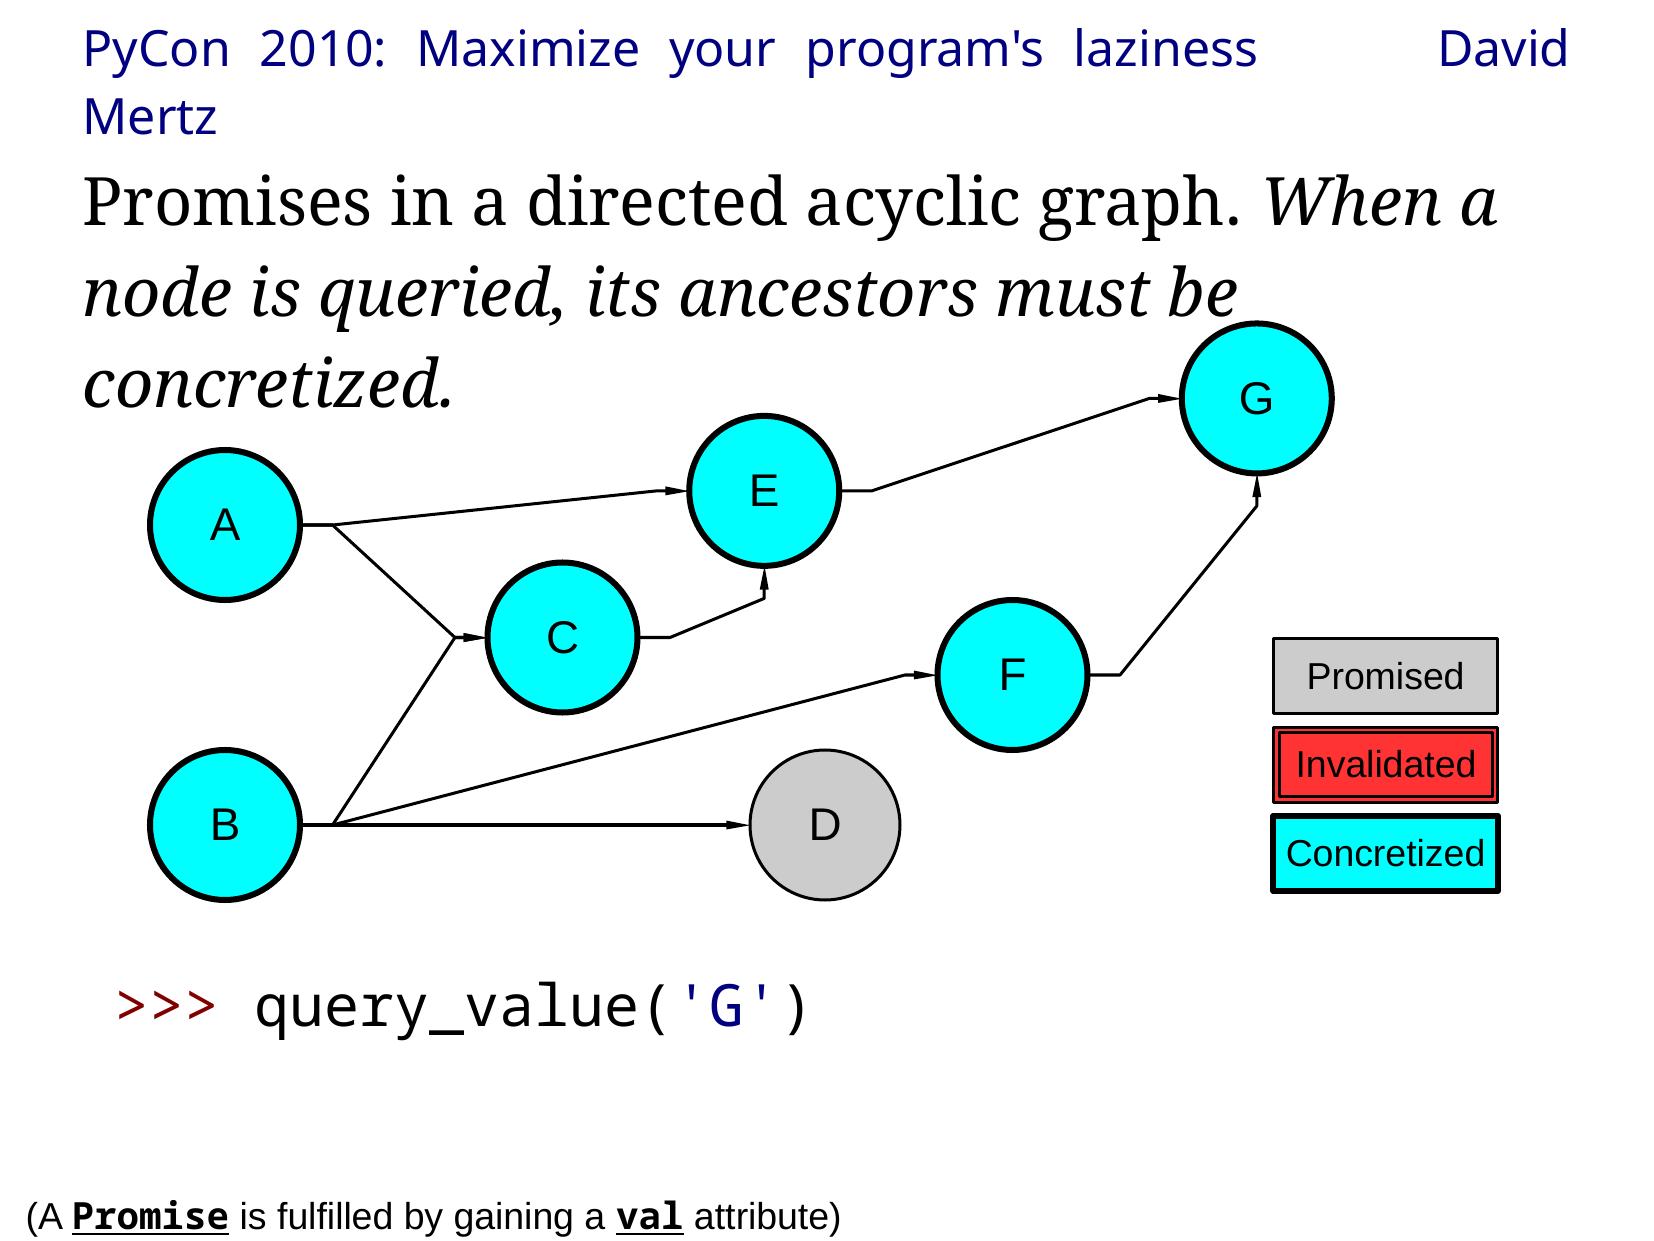

PyCon 2010: Maximize your program's laziness			David Mertz
Promises in a directed acyclic graph. When a
node is queried, its ancestors must be
concretized.
#
G
E
A
C
F
Promised
Invalidated
Invalidated
Concretized
B
D
>>> query_value('G')
(A Promise is fulfilled by gaining a val attribute)